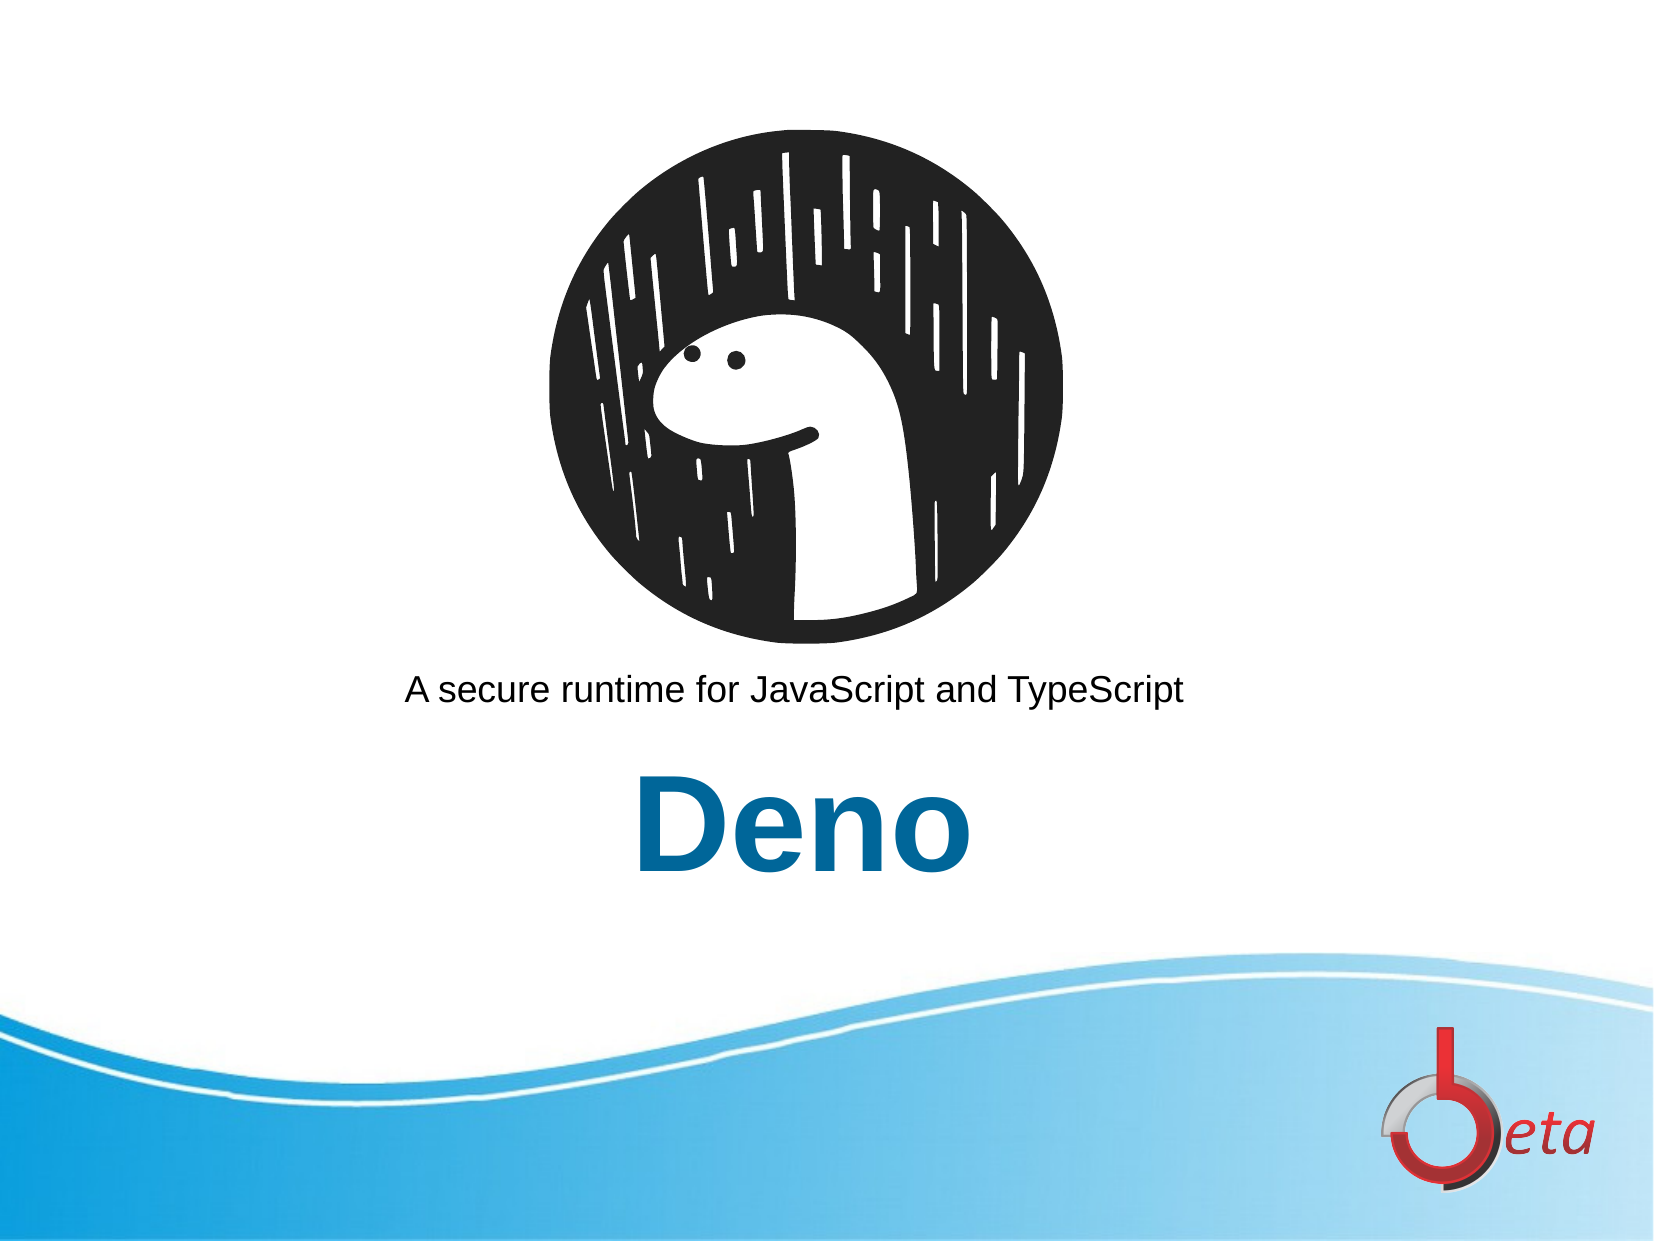

A secure runtime for JavaScript and TypeScript
# Deno